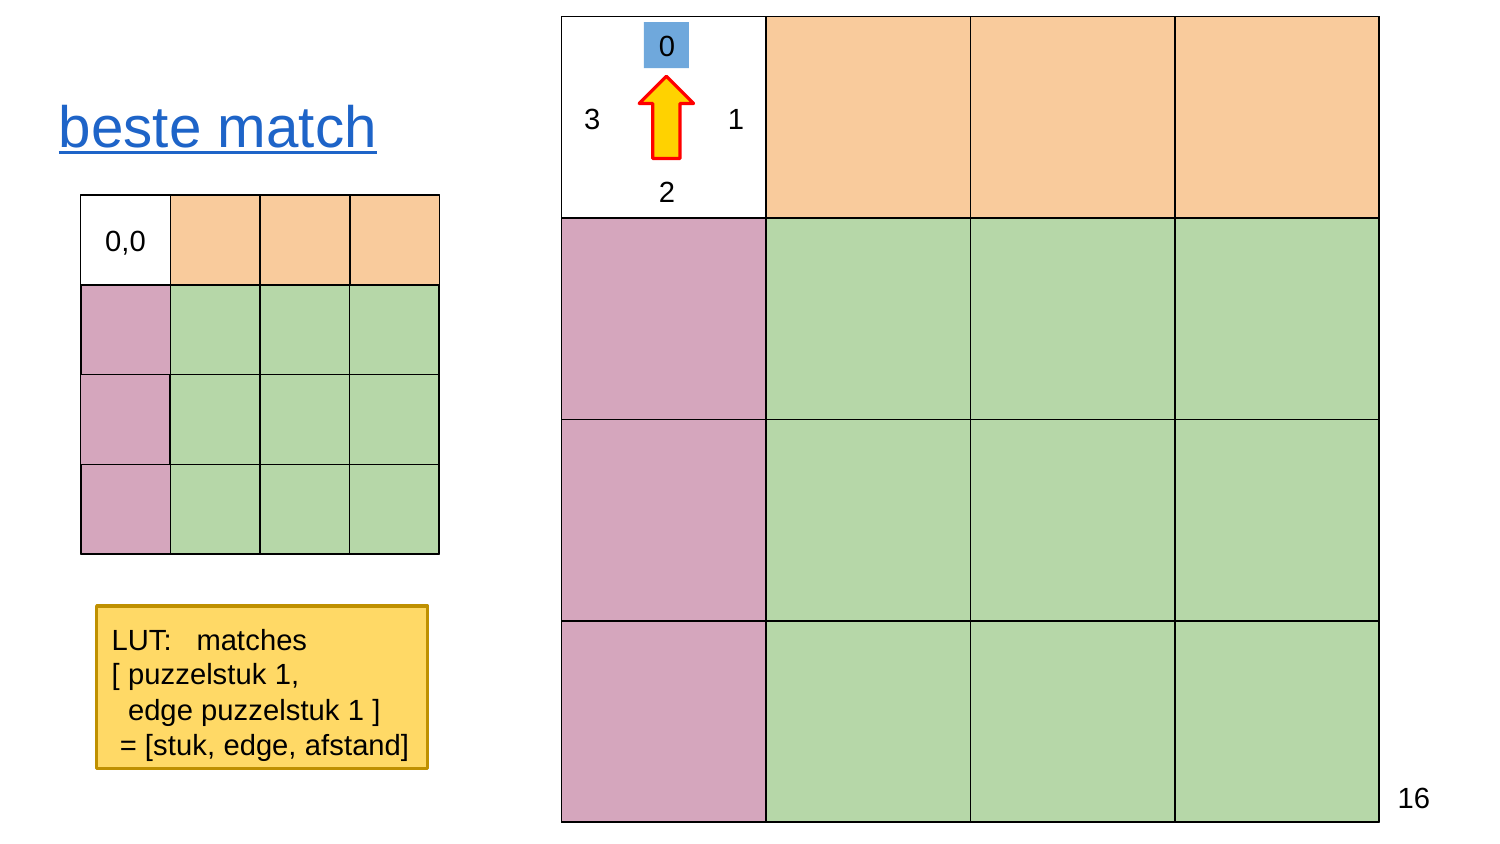

0
3
1
2
# beste match
3
1
2
0
0
2
1
3
1
3
0
2
0,0
1,3
2,1
3,2
0
1
3
3
4,3
7,3
8,1
9,0
3
1
0
2
2
0
2
0
3
1
1
2
5,1
10,0
11,3
12,2
3
0
1
2
6,2
13,1
14,2
15,0
2
0
3
1
0
2
1
3
1
3
0
2
LUT: matches
[ puzzelstuk 1,
 edge puzzelstuk 1 ]
 = [stuk, edge, afstand]
0
2
2
1
3
1
1
3
1
3
0
2
0
0
3
2